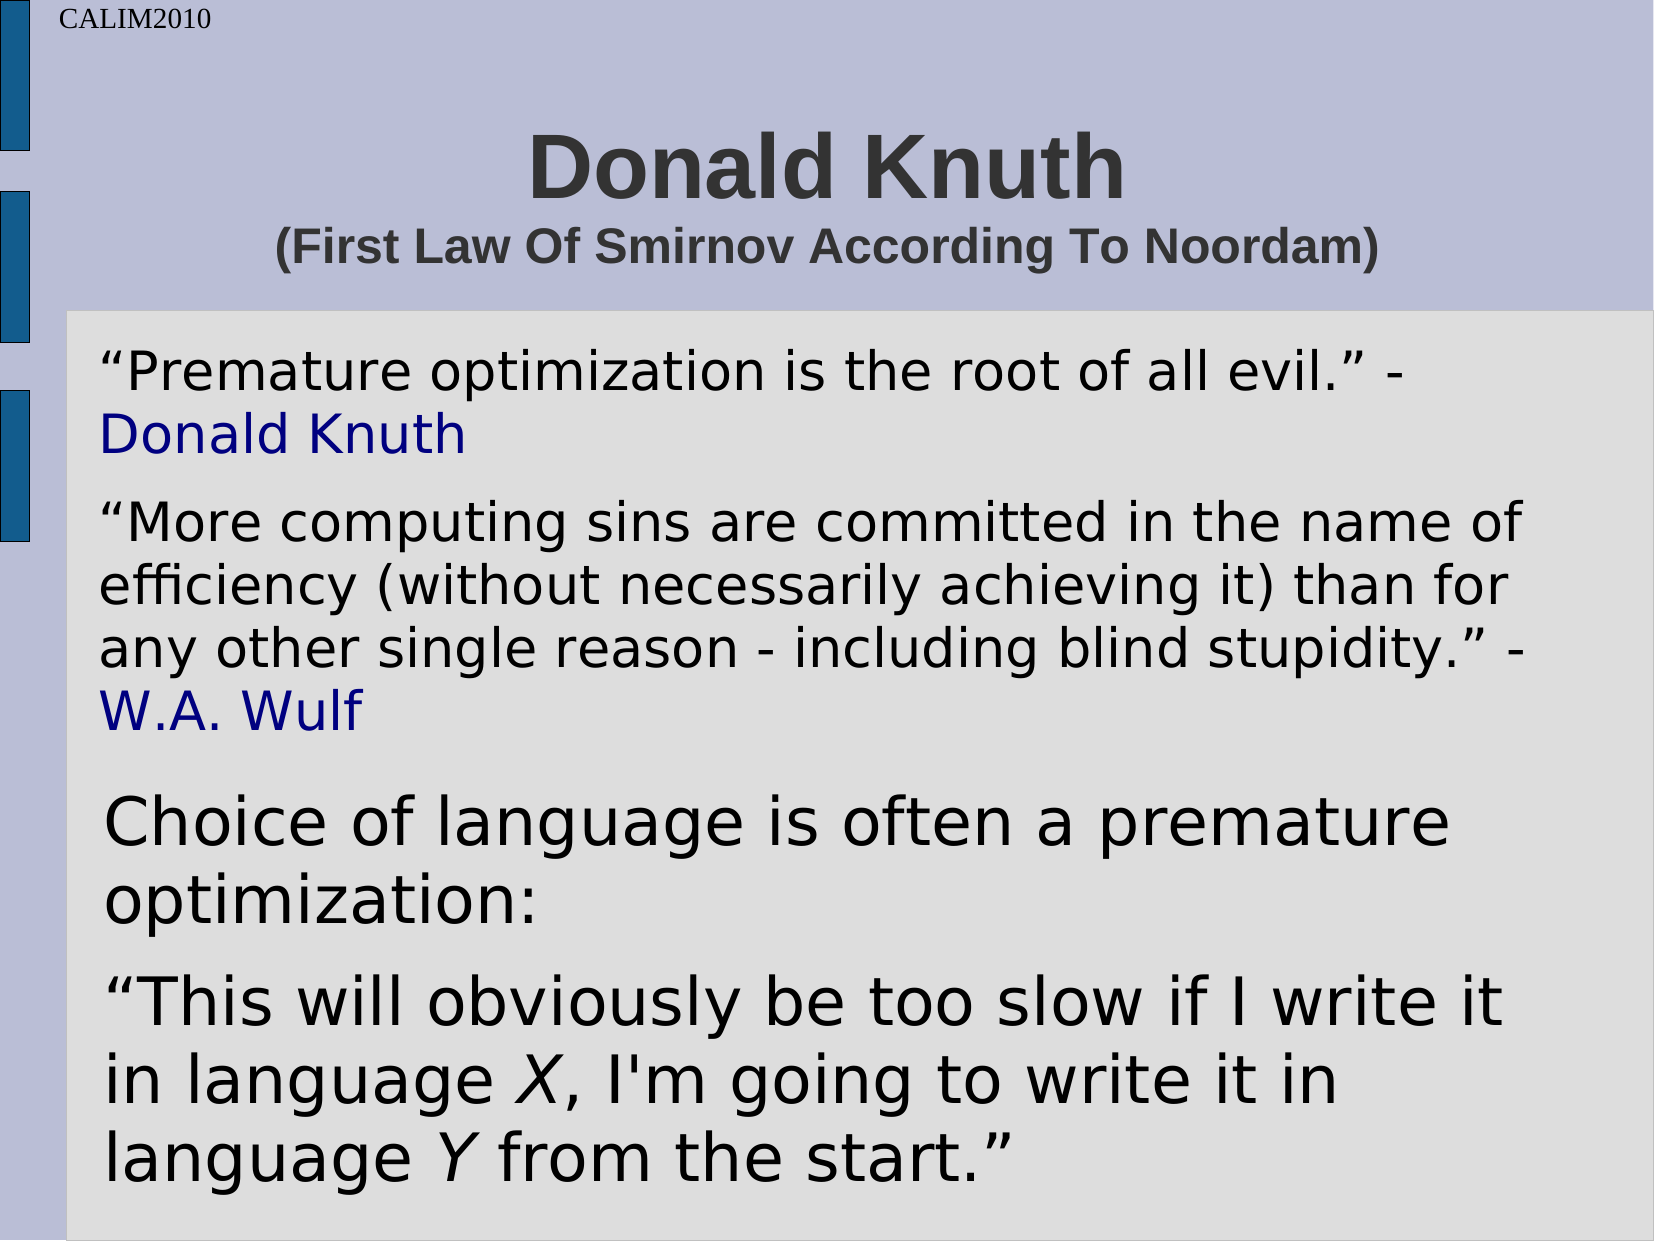

CALIM2010
# Donald Knuth (First Law Of Smirnov According To Noordam)
“Premature optimization is the root of all evil.” - Donald Knuth
“More computing sins are committed in the name of efficiency (without necessarily achieving it) than for any other single reason - including blind stupidity.” - W.A. Wulf
Choice of language is often a premature optimization:
“This will obviously be too slow if I write it in language X, I'm going to write it in language Y from the start.”